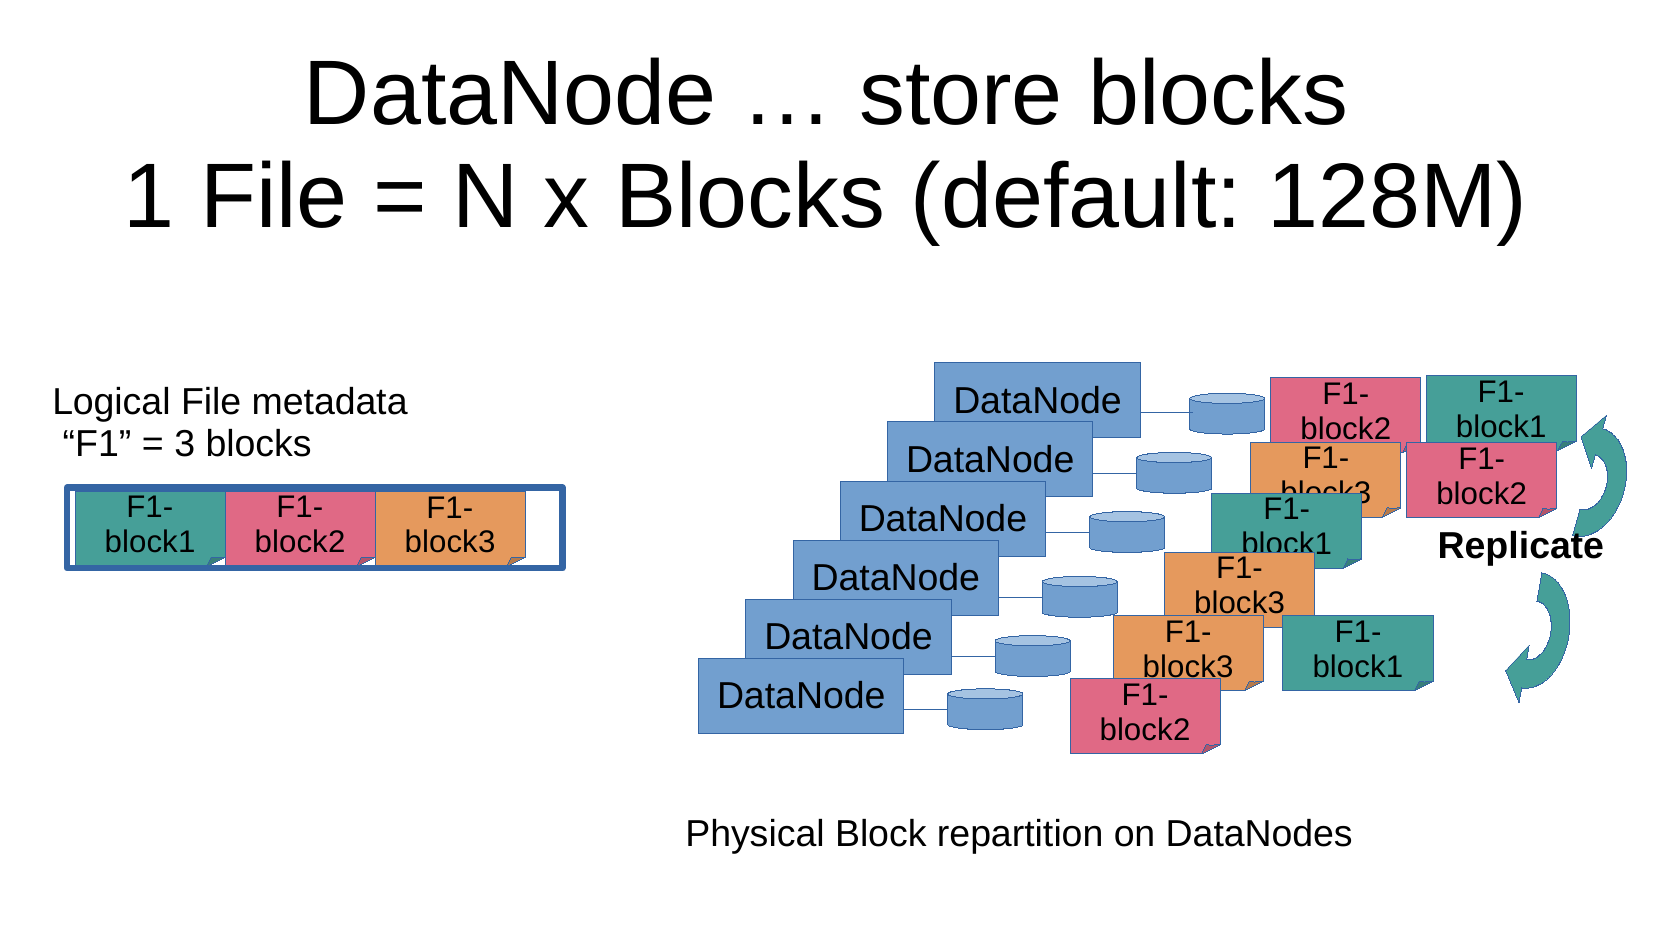

# DataNode … store blocks 1 File = N x Blocks (default: 128M)
DataNode
Logical File metadata
 “F1” = 3 blocks
F1-block1
F1-block2
DataNode
F1-block3
F1-block2
DataNode
F1-block1
F1-block2
F1-block3
F1-block1
Replicate
DataNode
F1-block3
DataNode
F1-block3
F1-block1
DataNode
F1-block2
Physical Block repartition on DataNodes